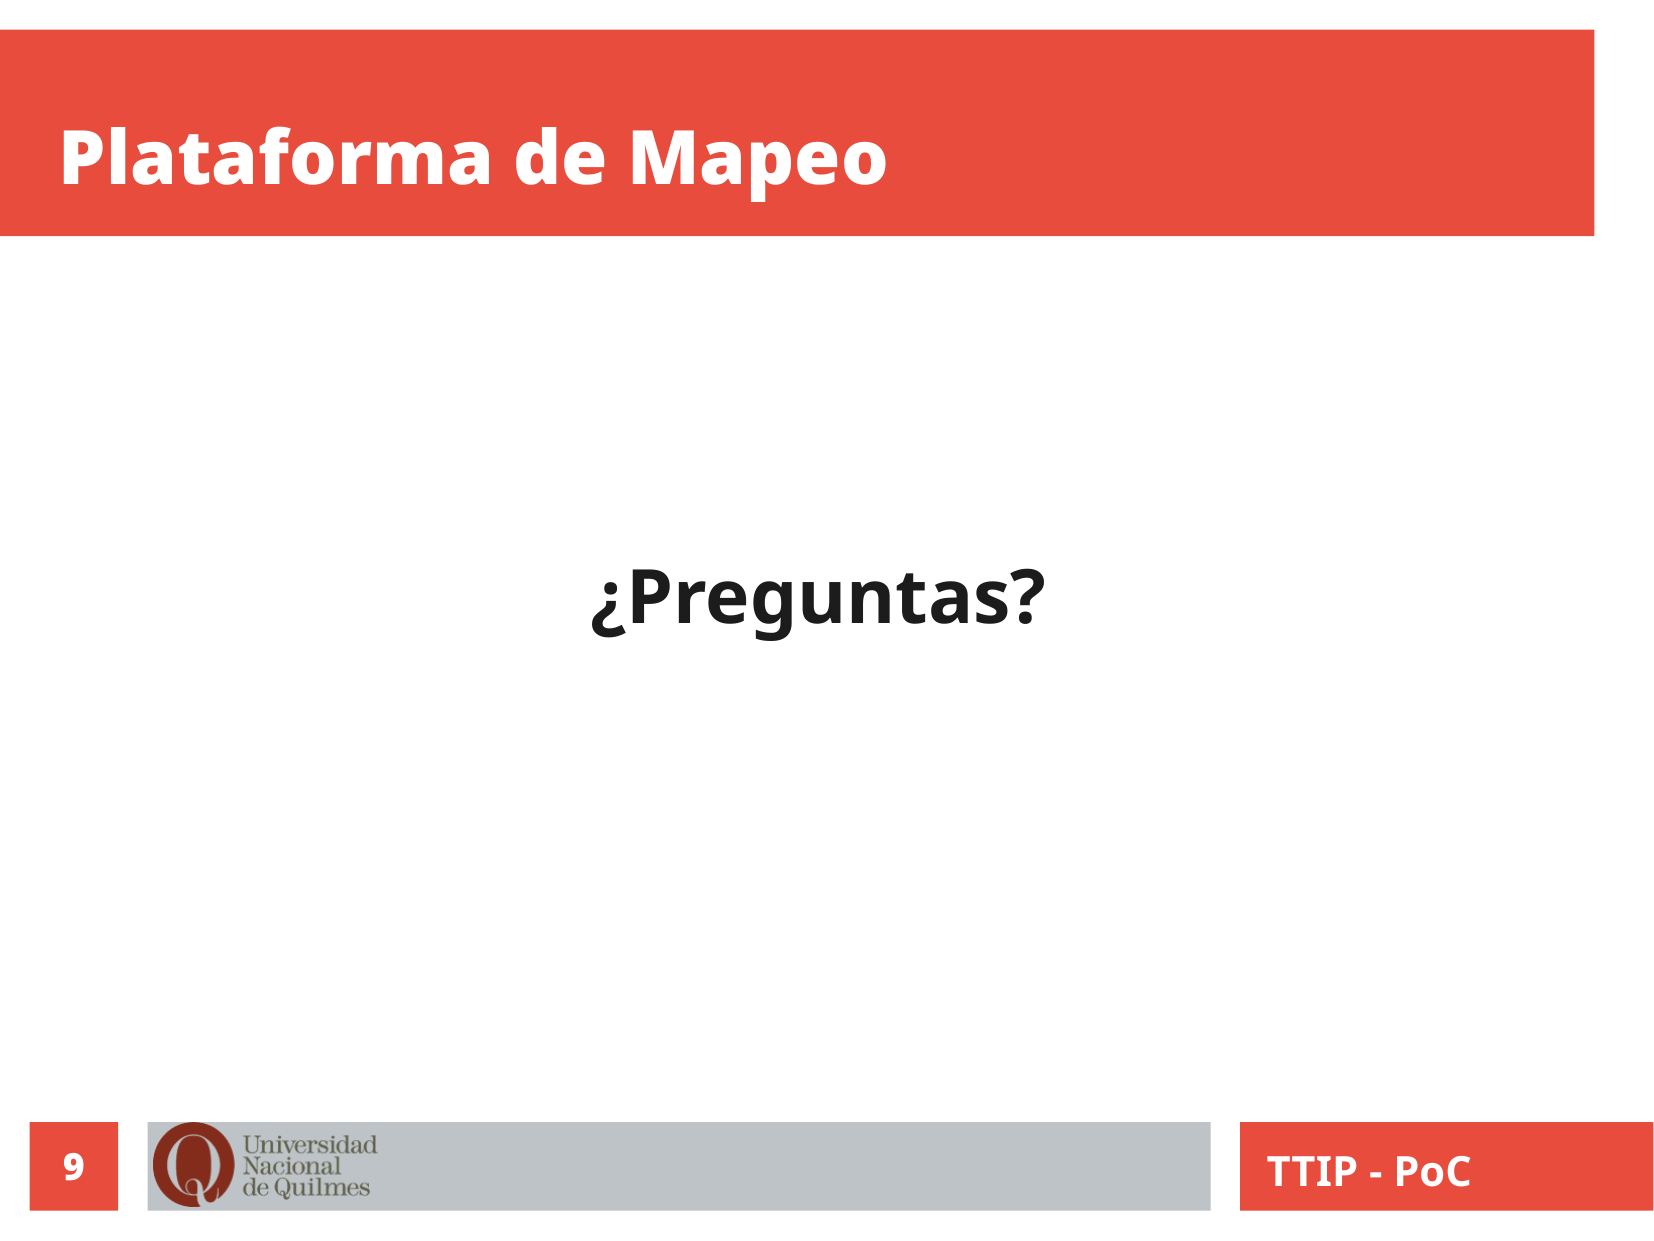

# Plataforma de Mapeo
¿Preguntas?
9
TTIP - PoC